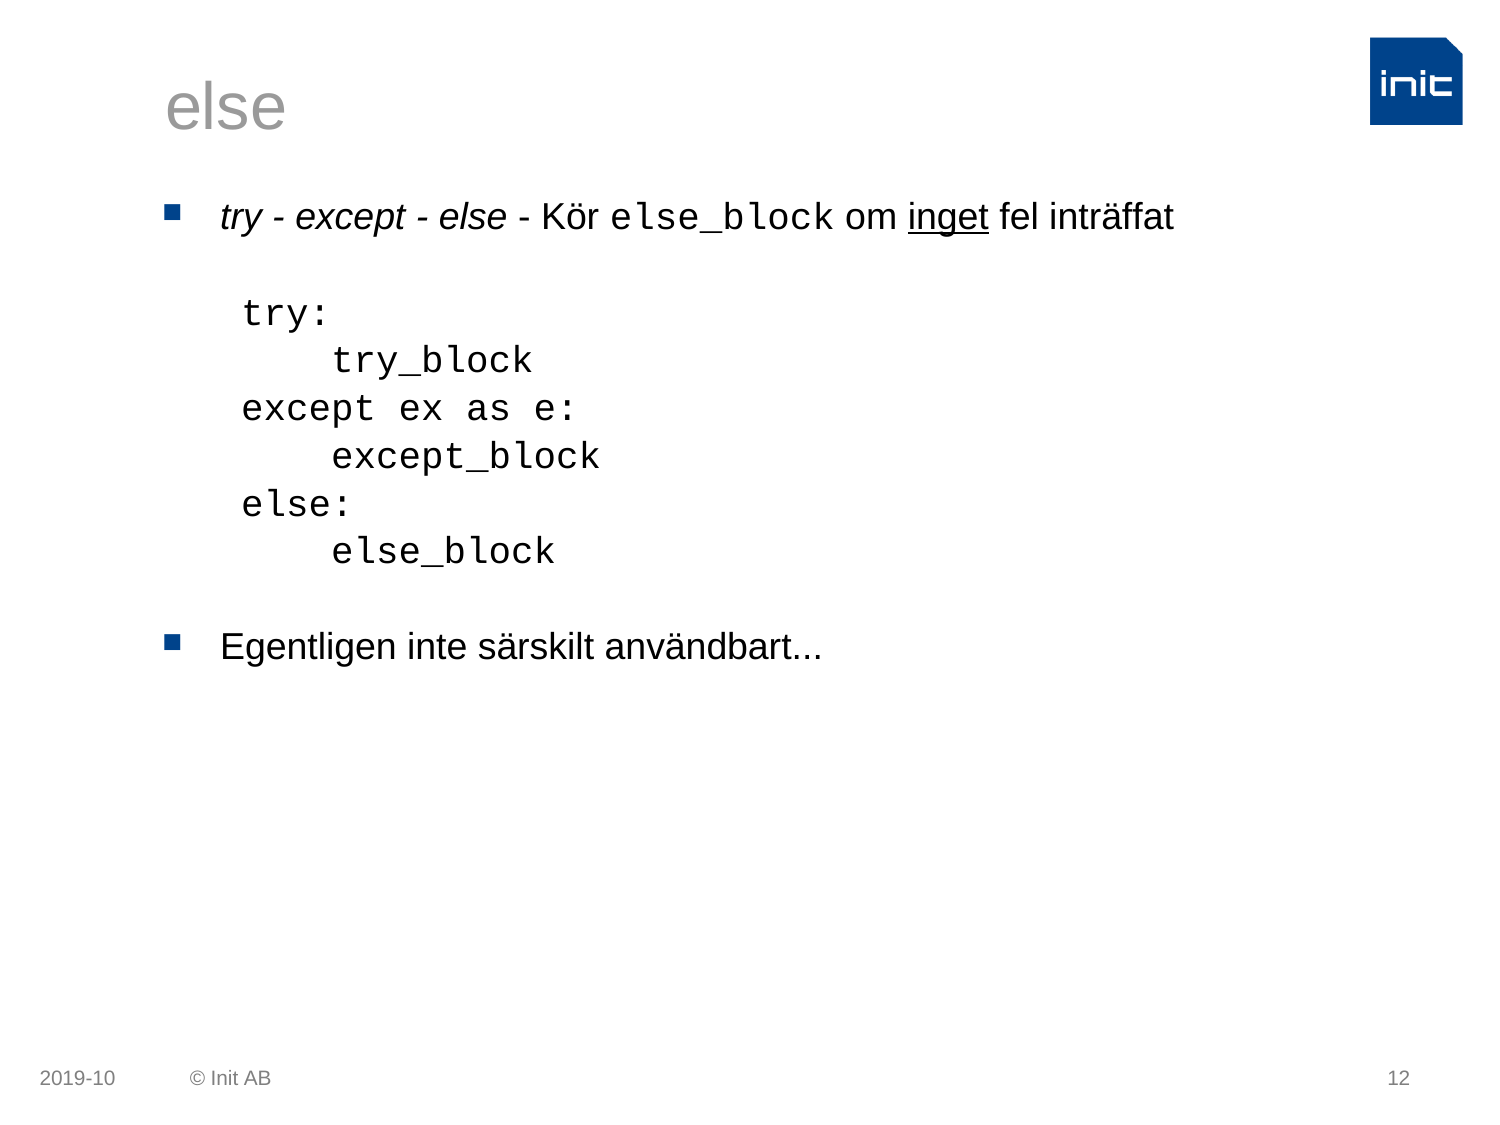

else
try - except - else - Kör else_block om inget fel inträffat
try:
 try_block
except ex as e:
 except_block
else:
 else_block
Egentligen inte särskilt användbart...
2019-10
© Init AB